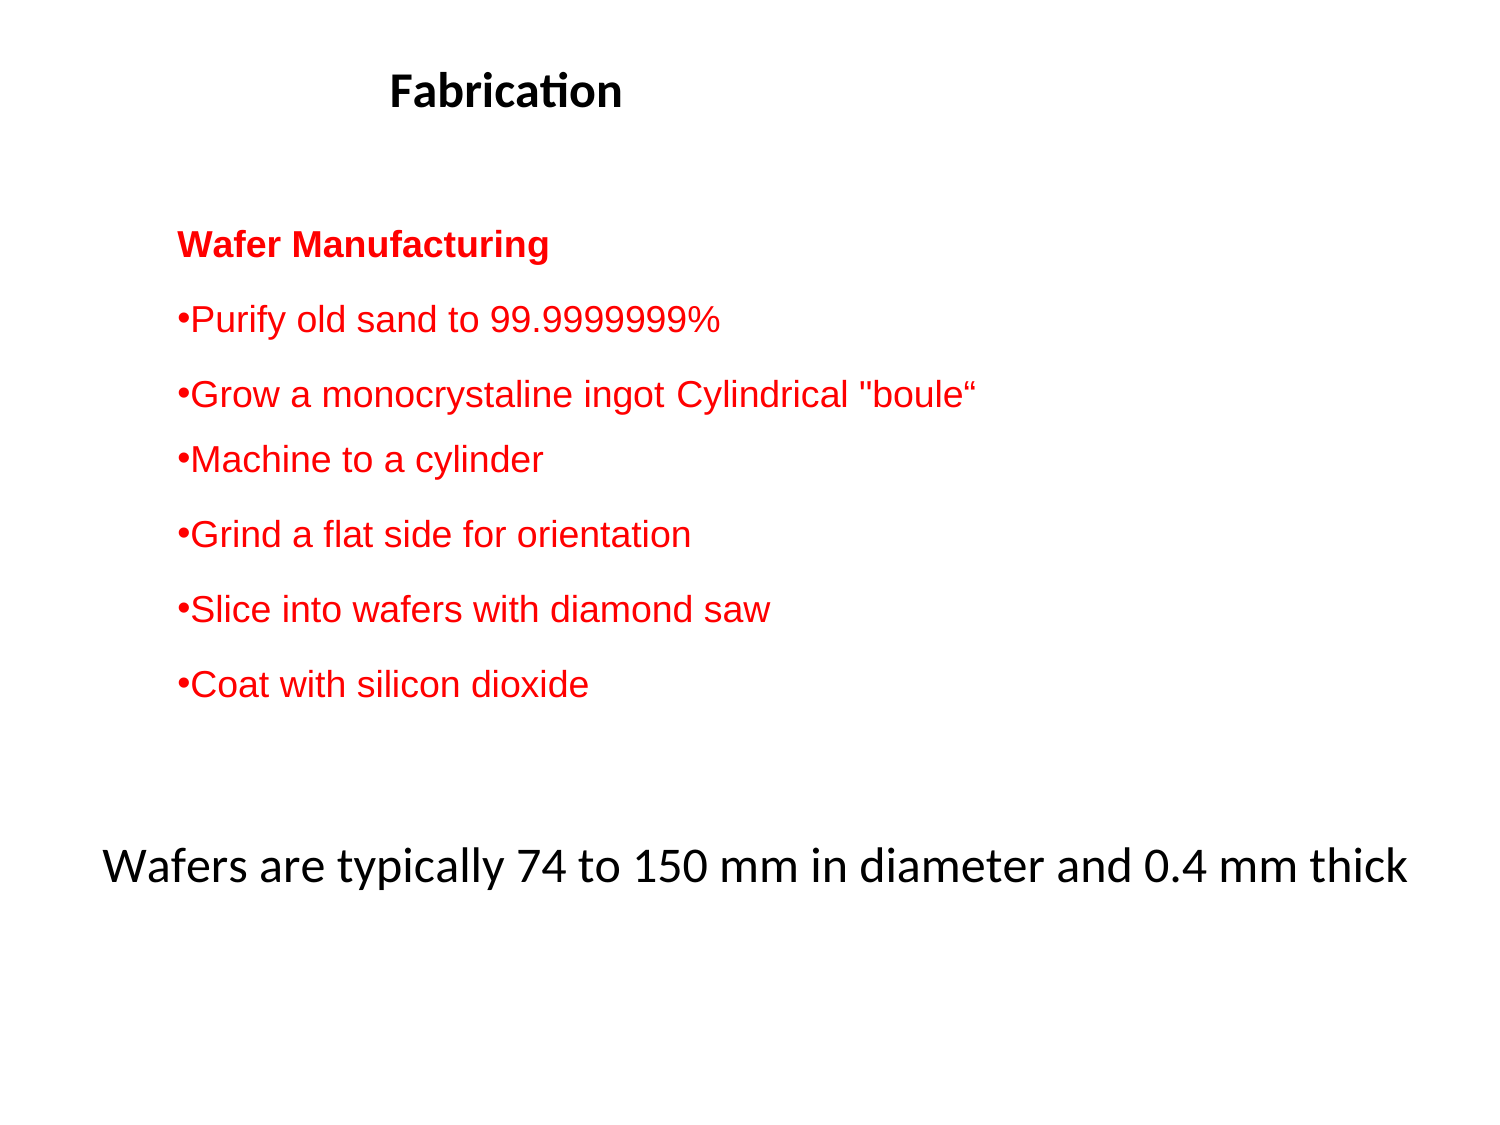

Fabrication
Wafer Manufacturing
Purify old sand to 99.9999999%
Grow a monocrystaline ingot Cylindrical "boule“
Machine to a cylinder
Grind a flat side for orientation
Slice into wafers with diamond saw
Coat with silicon dioxide
Wafers are typically 74 to 150 mm in diameter and 0.4 mm thick